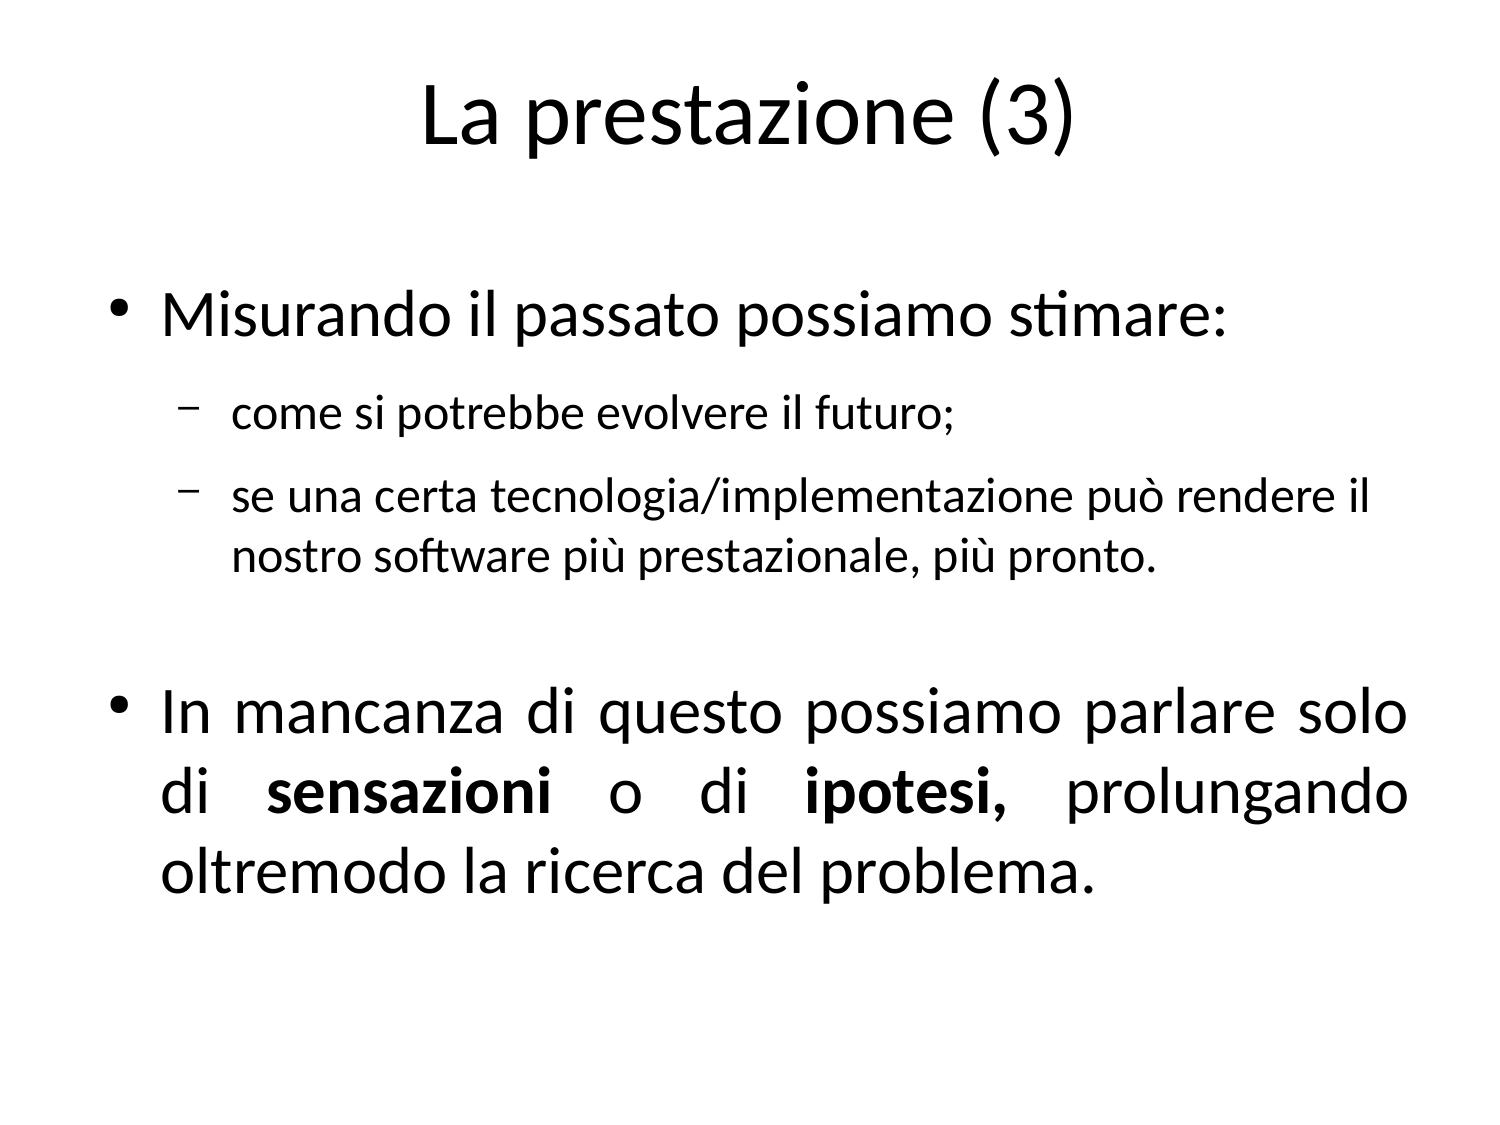

# La prestazione (3)
Misurando il passato possiamo stimare:
come si potrebbe evolvere il futuro;
se una certa tecnologia/implementazione può rendere il nostro software più prestazionale, più pronto.
In mancanza di questo possiamo parlare solo di sensazioni o di ipotesi, prolungando oltremodo la ricerca del problema.